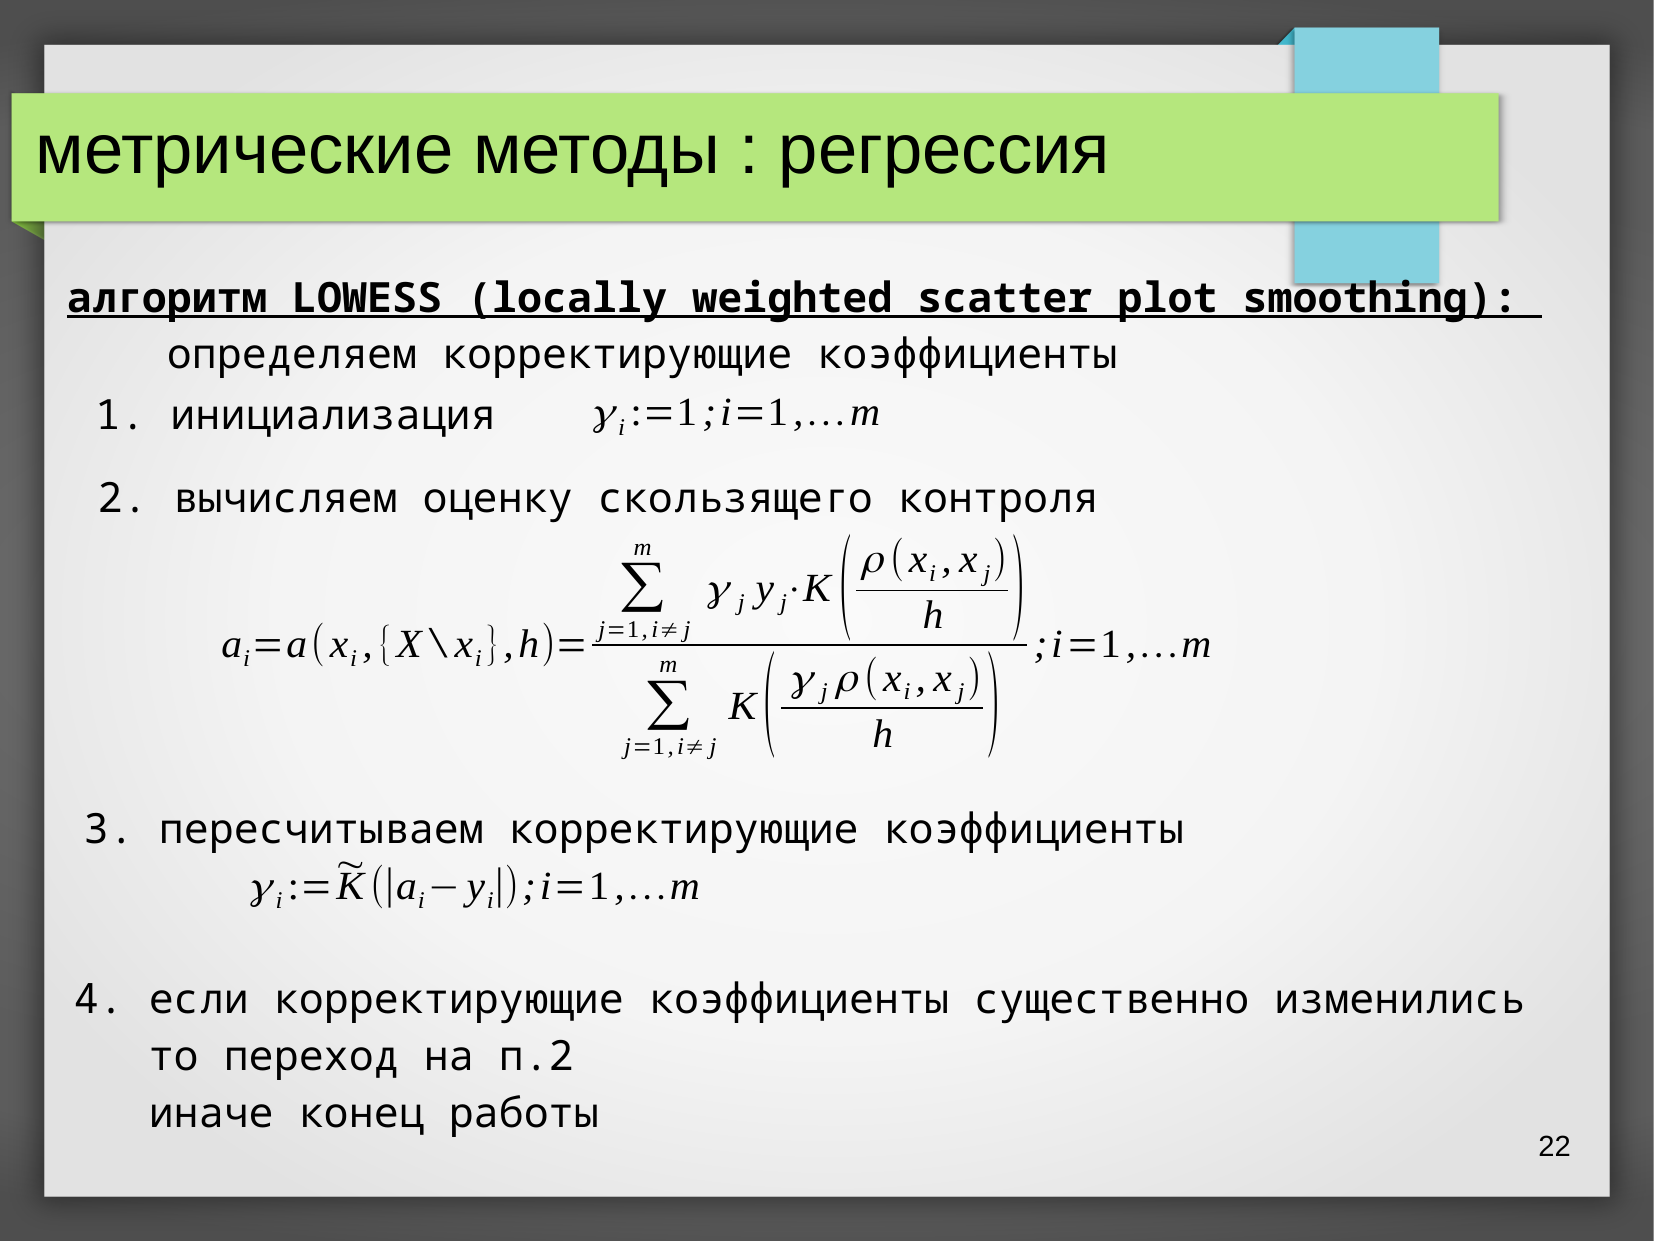

# метрические методы : регрессия
алгоритм LOWESS (locally weighted scatter plot smoothing):
 определяем корректирующие коэффициенты
1. инициализация
2. вычисляем оценку скользящего контроля
3. пересчитываем корректирующие коэффициенты
4. если корректирующие коэффициенты существенно изменились
 то переход на п.2
 иначе конец работы
22